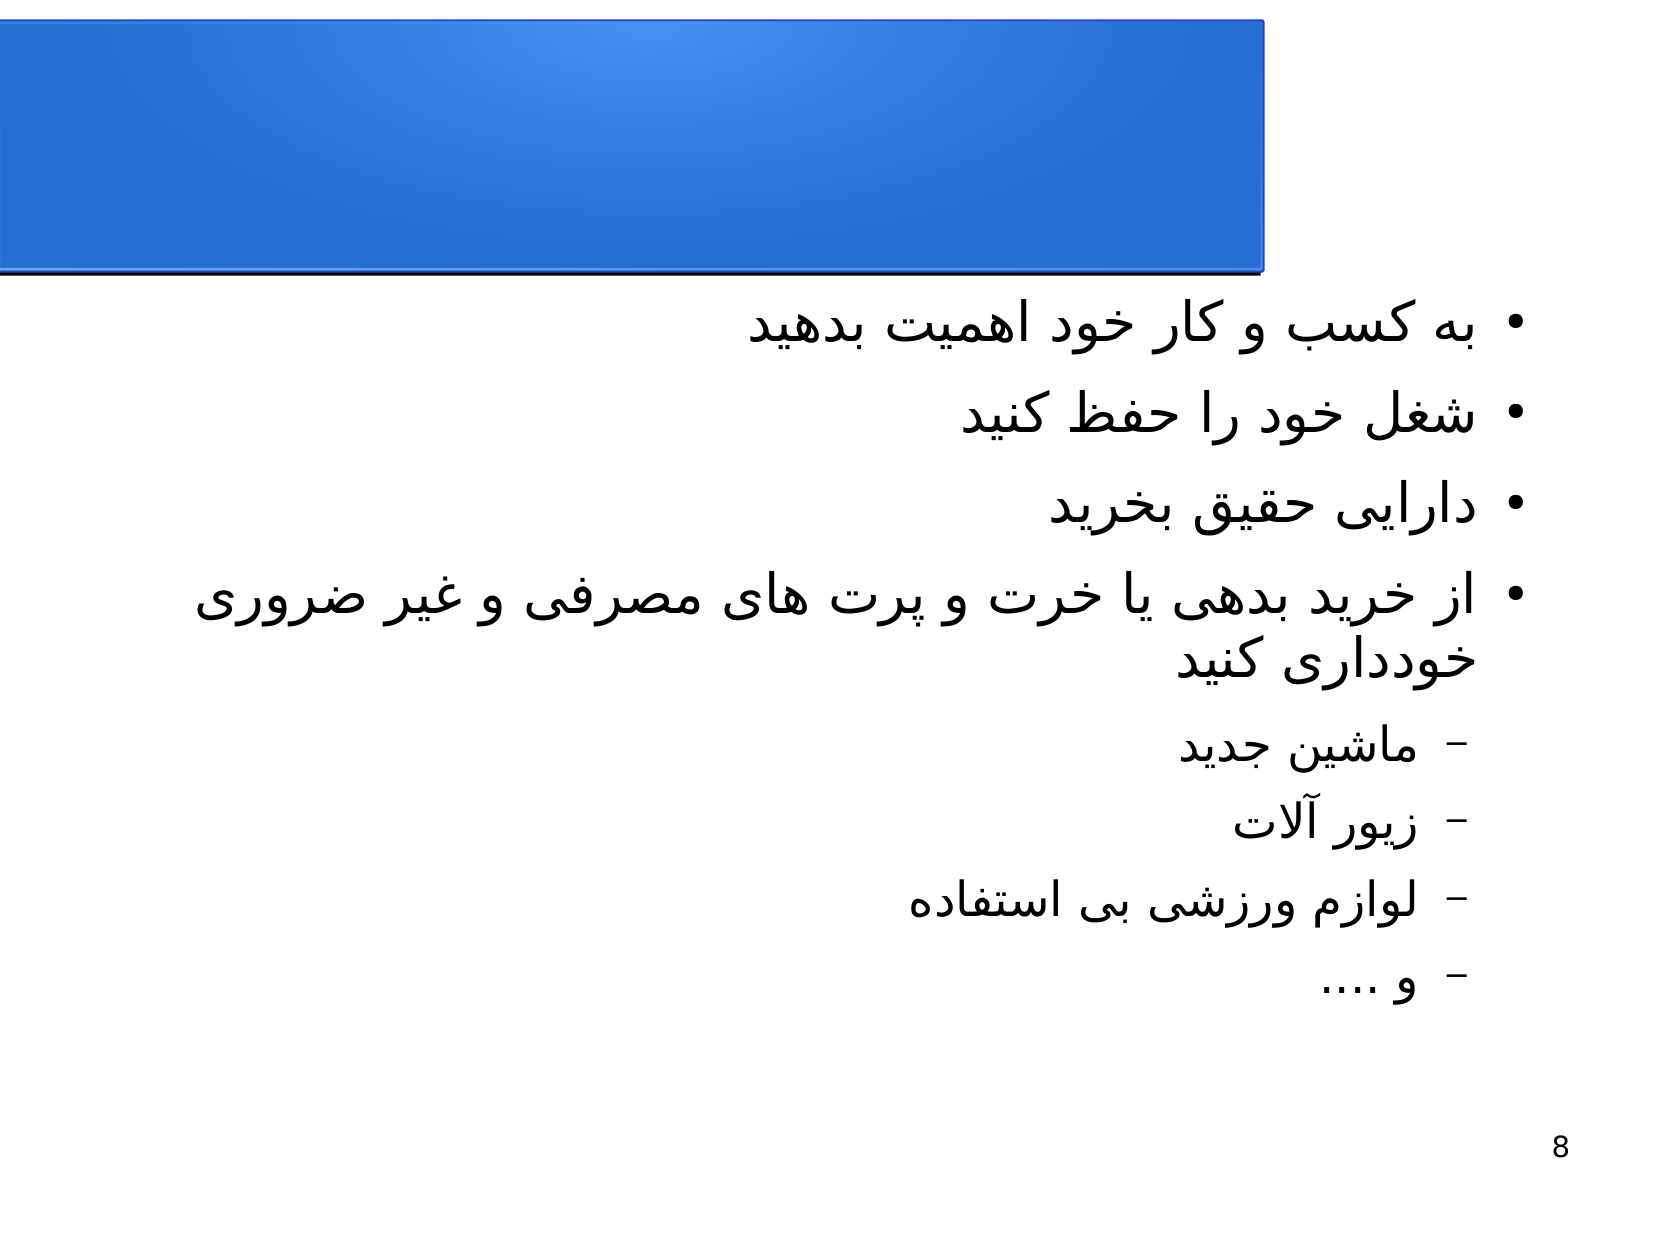

#
به کسب و کار خود اهمیت بدهید
شغل خود را حفظ کنید
دارایی حقیق بخرید
از خرید بدهی یا خرت و پرت های مصرفی و غیر ضروری خودداری کنید
ماشین جدید
زیور آلات
لوازم ورزشی بی استفاده
و ....
8